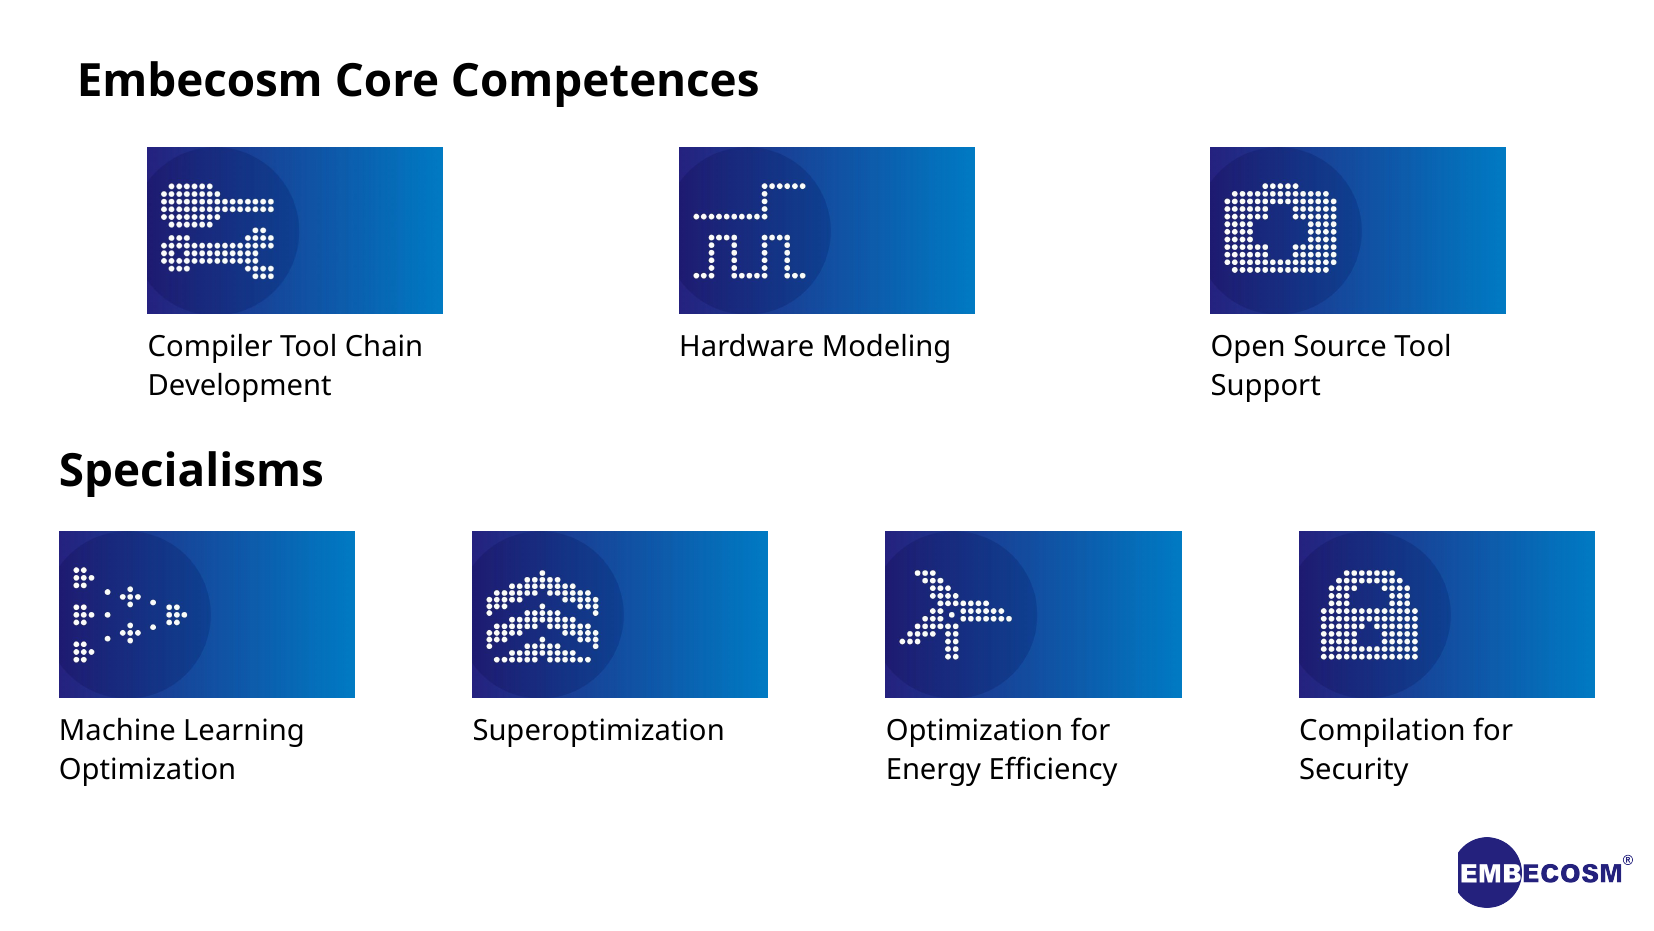

Embecosm Core Competences
Compiler Tool Chain Development
Hardware Modeling
Open Source Tool Support
Specialisms
Machine Learning Optimization
Superoptimization
Optimization for Energy Efficiency
Compilation for Security